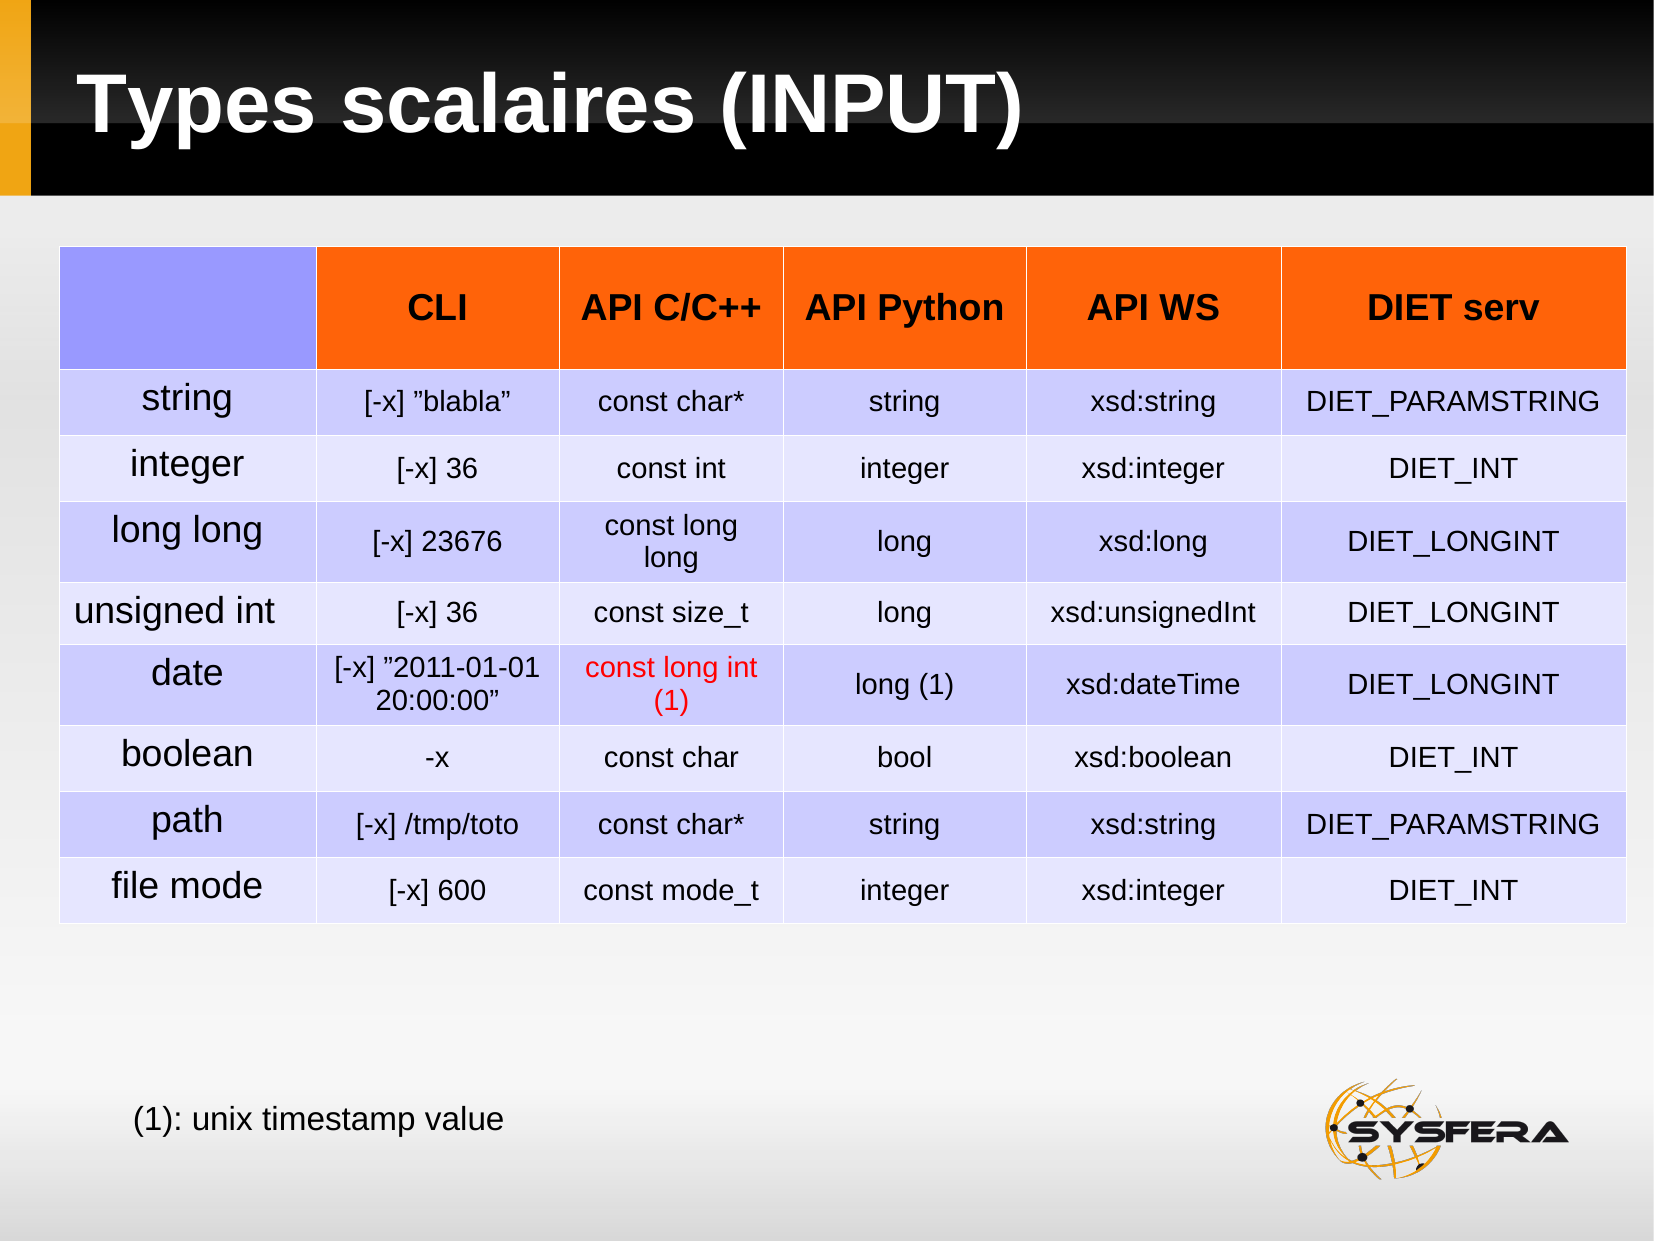

# Types scalaires (INPUT)
| | CLI | API C/C++ | API Python | API WS | DIET serv |
| --- | --- | --- | --- | --- | --- |
| string | [-x] ”blabla” | const char\* | string | xsd:string | DIET\_PARAMSTRING |
| integer | [-x] 36 | const int | integer | xsd:integer | DIET\_INT |
| long long | [-x] 23676 | const long long | long | xsd:long | DIET\_LONGINT |
| unsigned int | [-x] 36 | const size\_t | long | xsd:unsignedInt | DIET\_LONGINT |
| date | [-x] ”2011-01-01 20:00:00” | const long int (1) | long (1) | xsd:dateTime | DIET\_LONGINT |
| boolean | -x | const char | bool | xsd:boolean | DIET\_INT |
| path | [-x] /tmp/toto | const char\* | string | xsd:string | DIET\_PARAMSTRING |
| file mode | [-x] 600 | const mode\_t | integer | xsd:integer | DIET\_INT |
(1): unix timestamp value